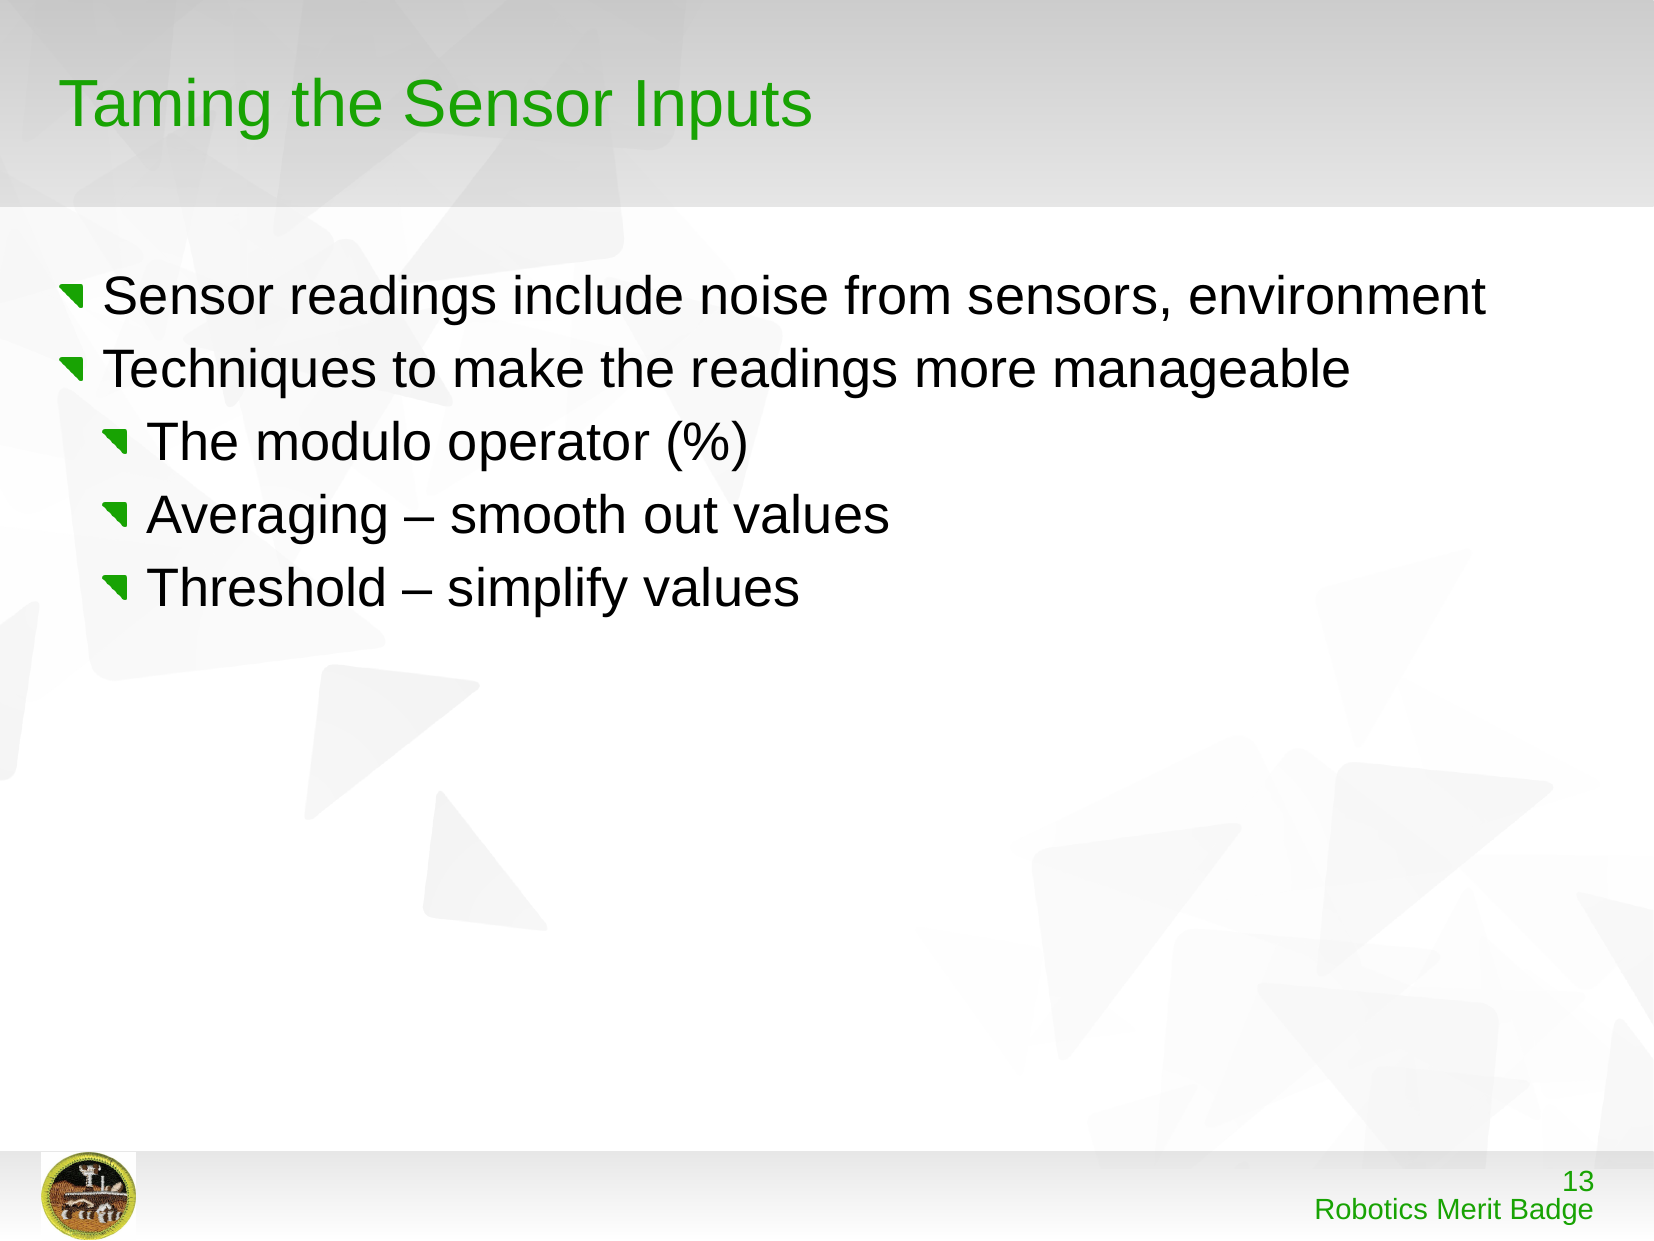

# Taming the Sensor Inputs
Sensor readings include noise from sensors, environment
Techniques to make the readings more manageable
The modulo operator (%)
Averaging – smooth out values
Threshold – simplify values
13
Robotics Merit Badge